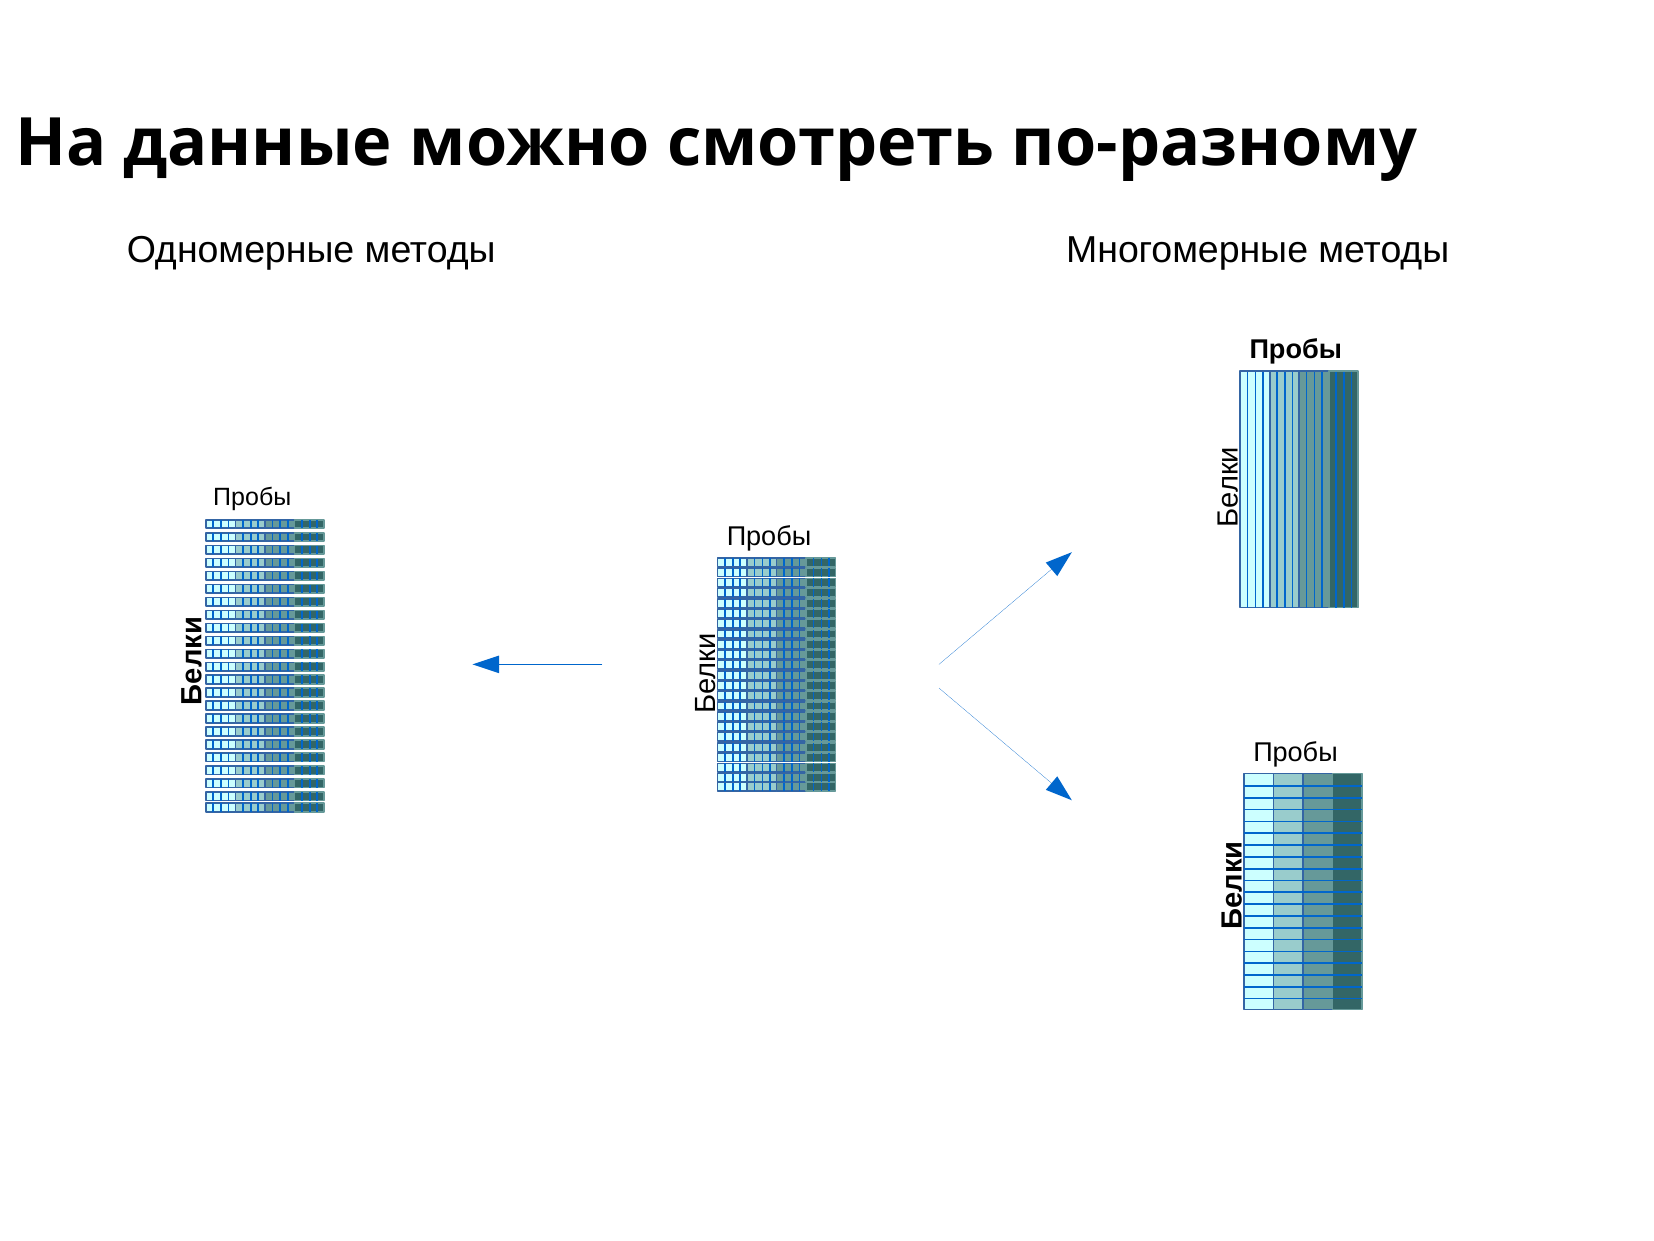

# На данные можно смотреть по-разному
Одномерные методы
Многомерные методы
Пробы
Белки
Пробы
Белки
Пробы
Белки
Пробы
Белки